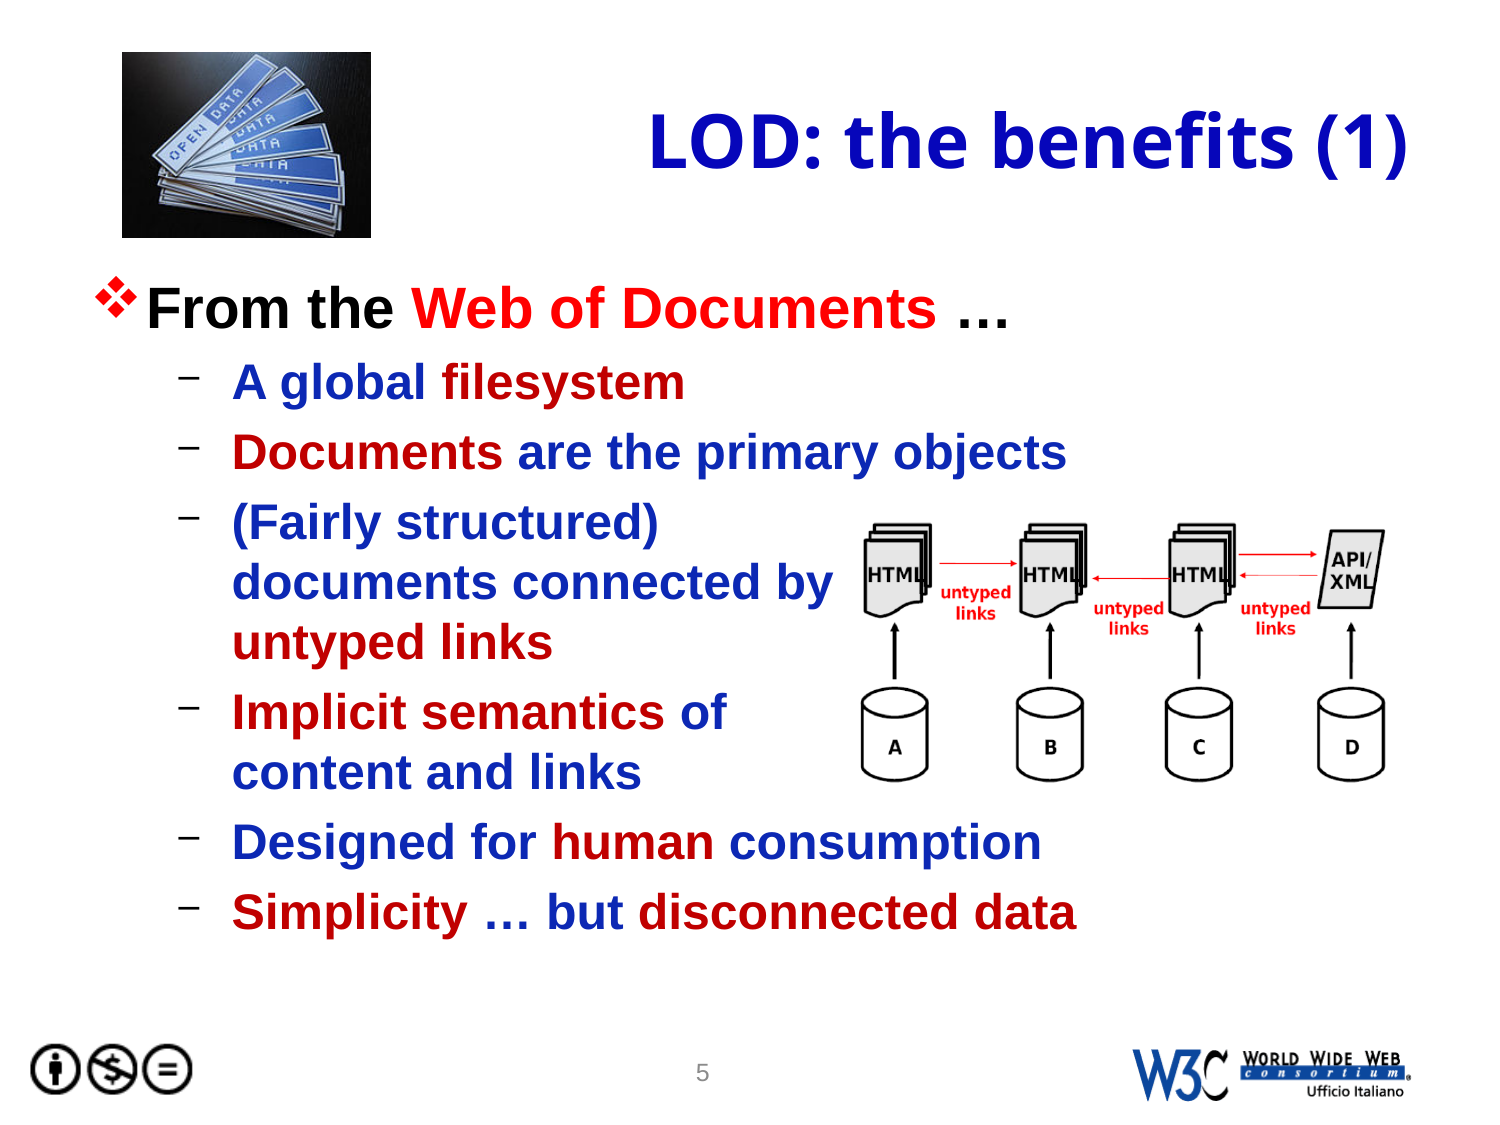

# LOD: the benefits (1)
From the Web of Documents …
A global filesystem
Documents are the primary objects
(Fairly structured)
documents connected by
untyped links
Implicit semantics of
content and links
Designed for human consumption
Simplicity … but disconnected data